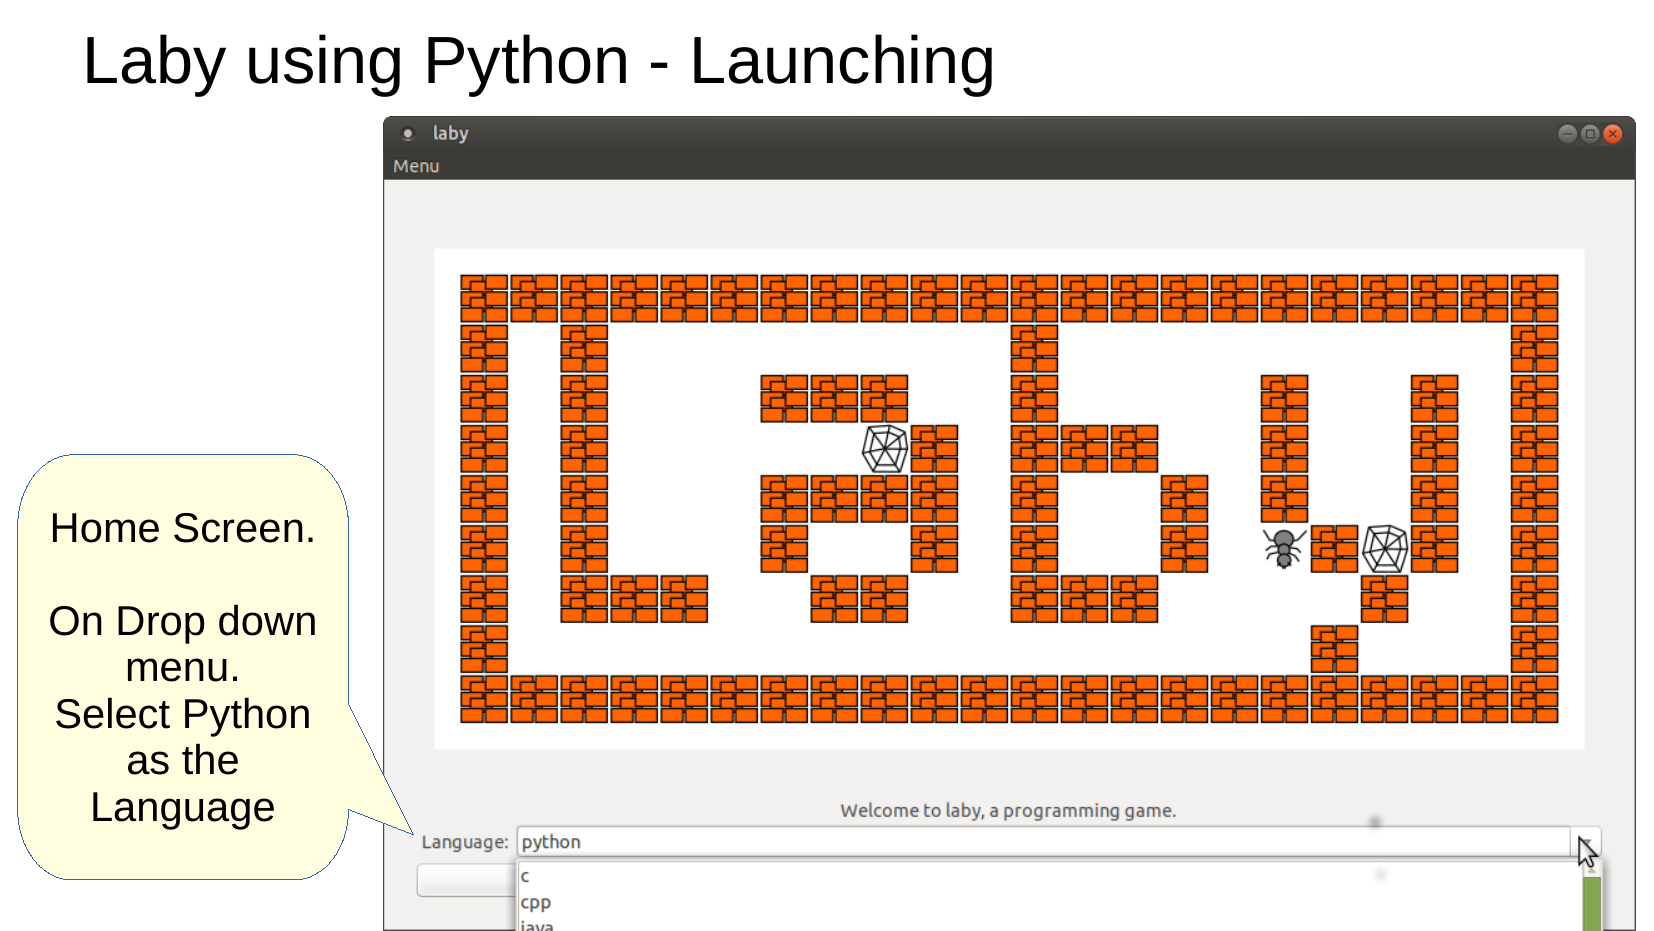

# Laby using Python - Launching
Home Screen.
On Drop down menu.
Select Python as the Language